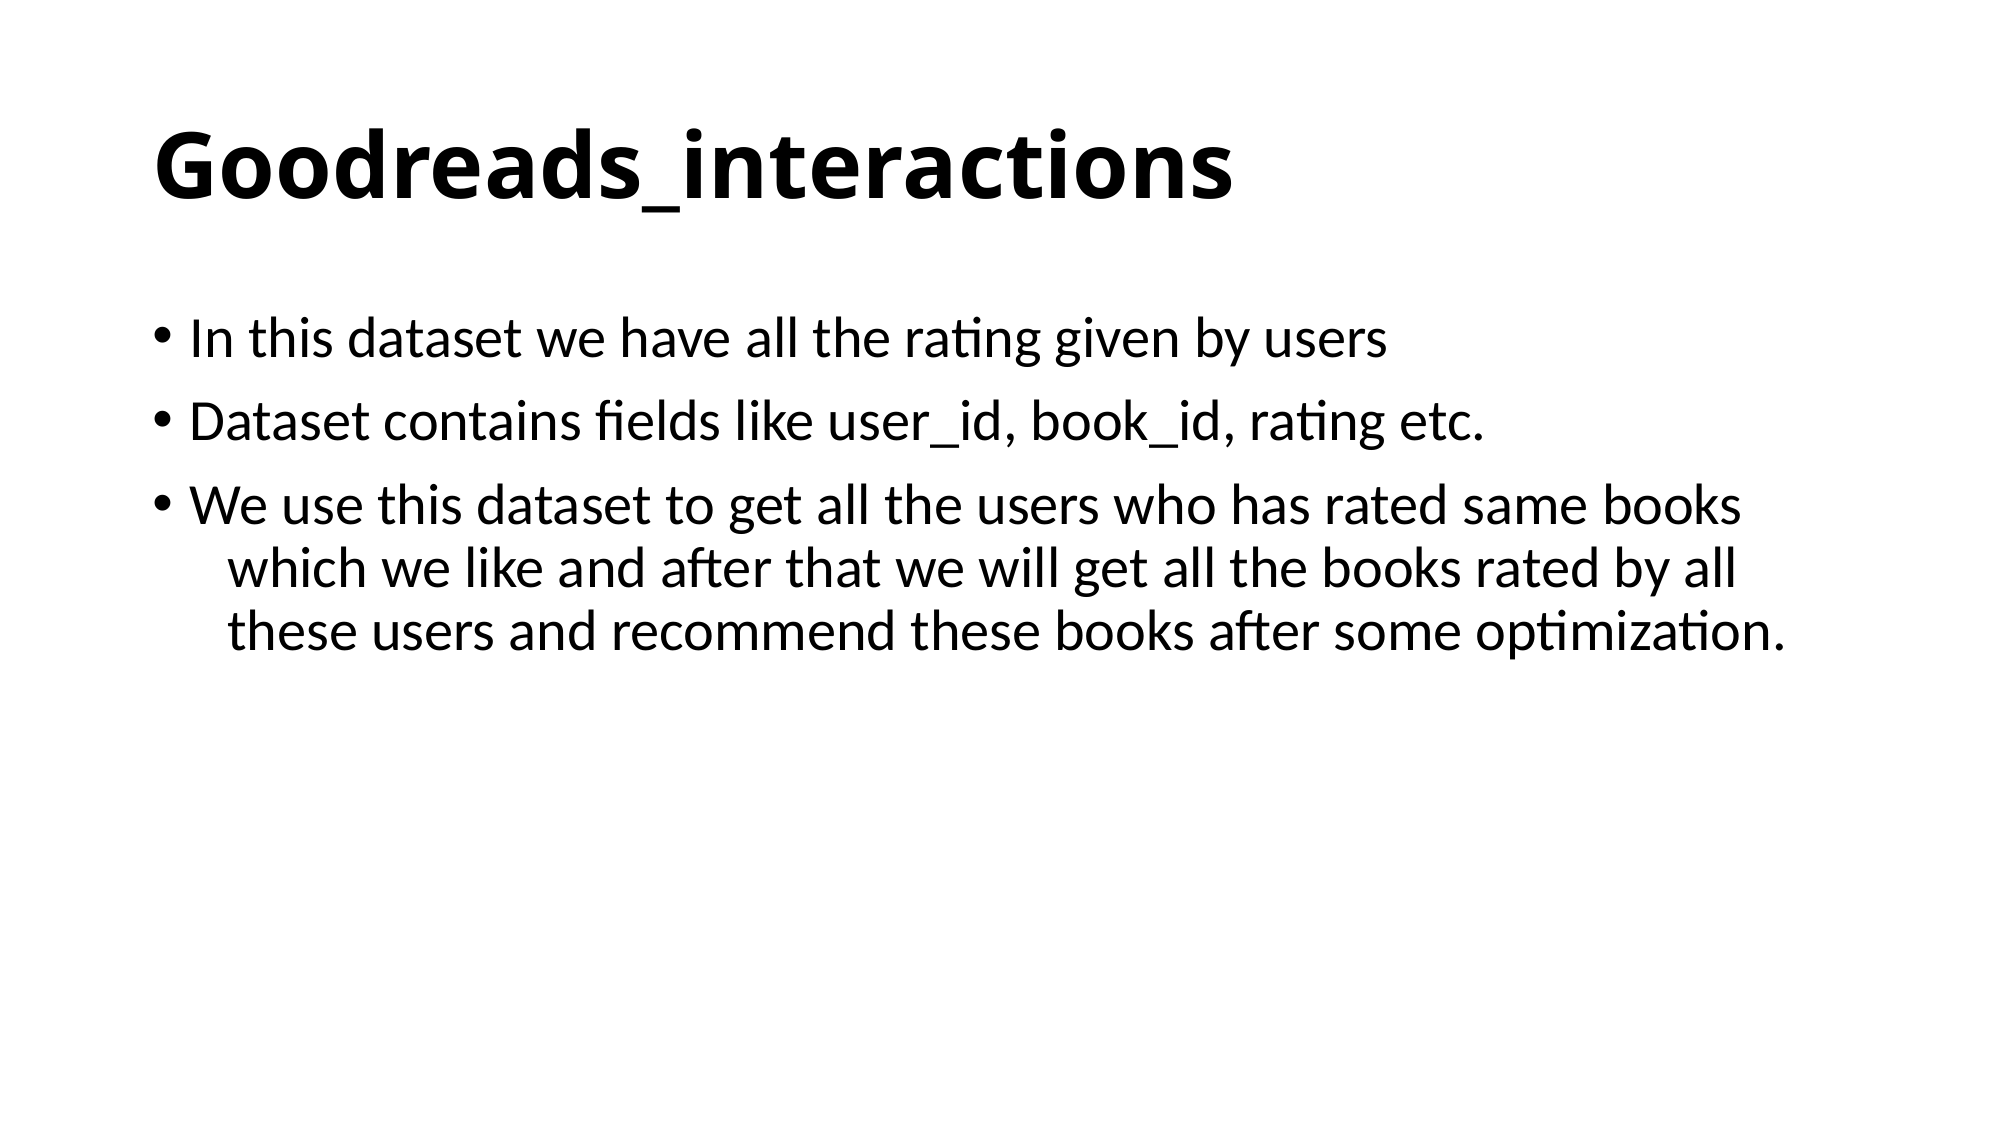

# Goodreads_interactions
In this dataset we have all the rating given by users
Dataset contains fields like user_id, book_id, rating etc.
We use this dataset to get all the users who has rated same books which we like and after that we will get all the books rated by all these users and recommend these books after some optimization.